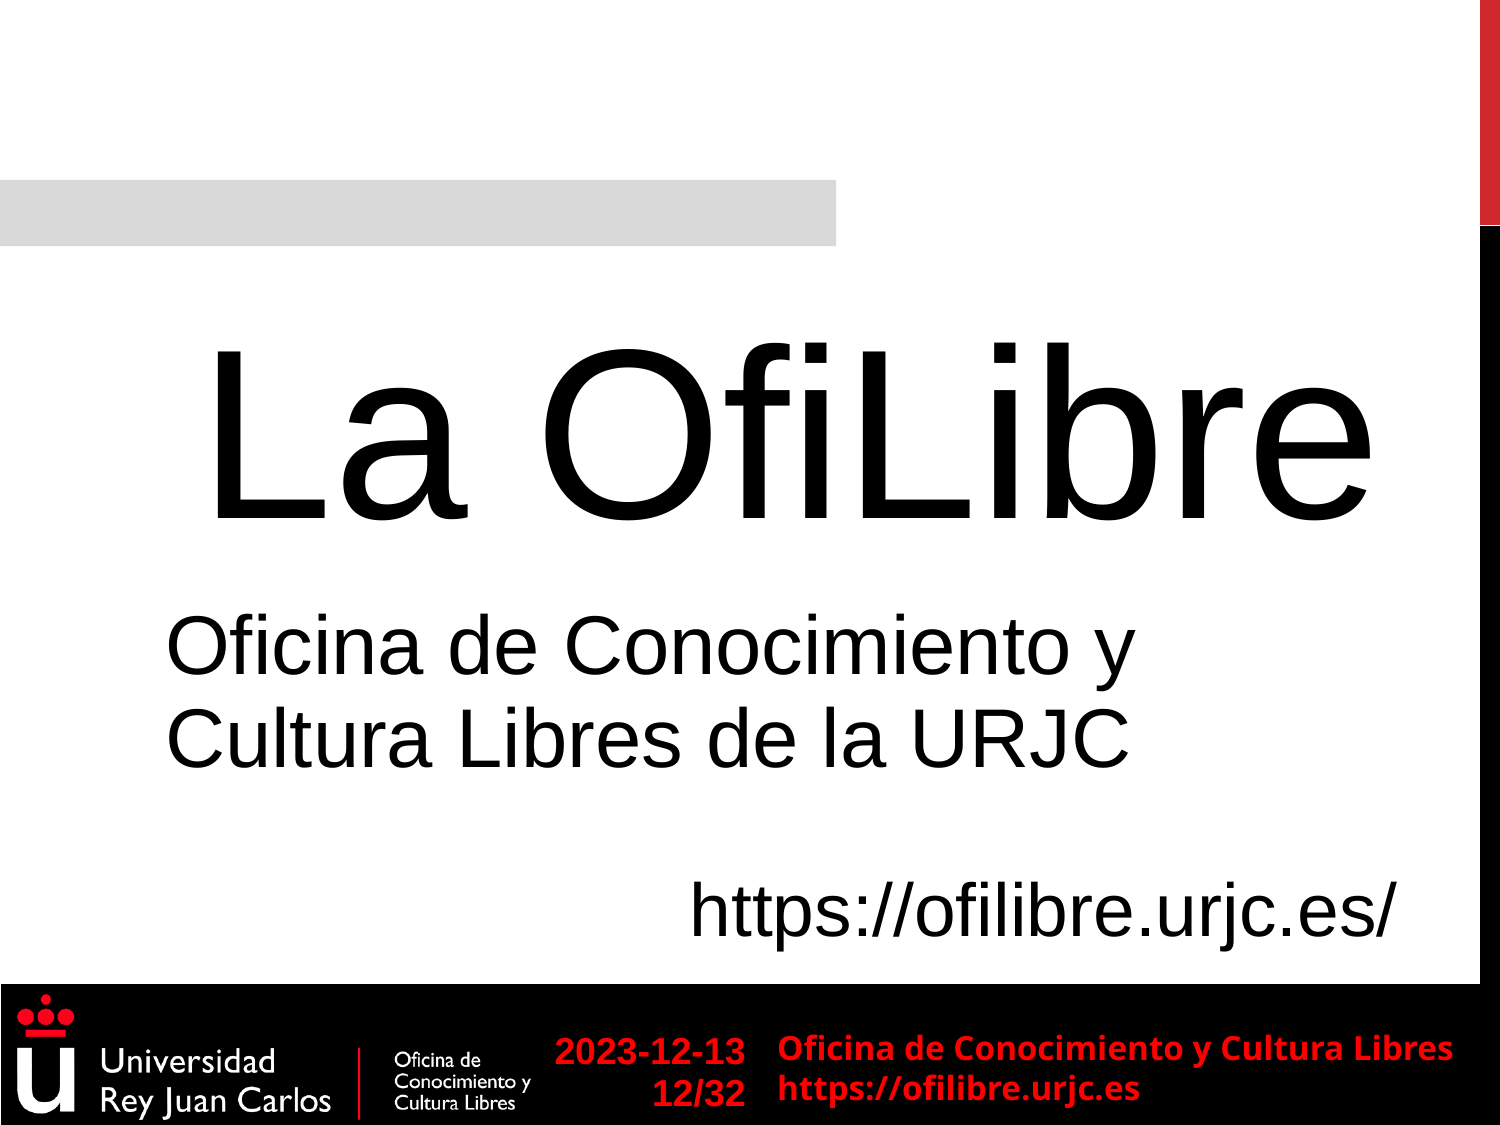

# La OfiLibre
Oficina de Conocimiento y Cultura Libres de la URJC
https://ofilibre.urjc.es/